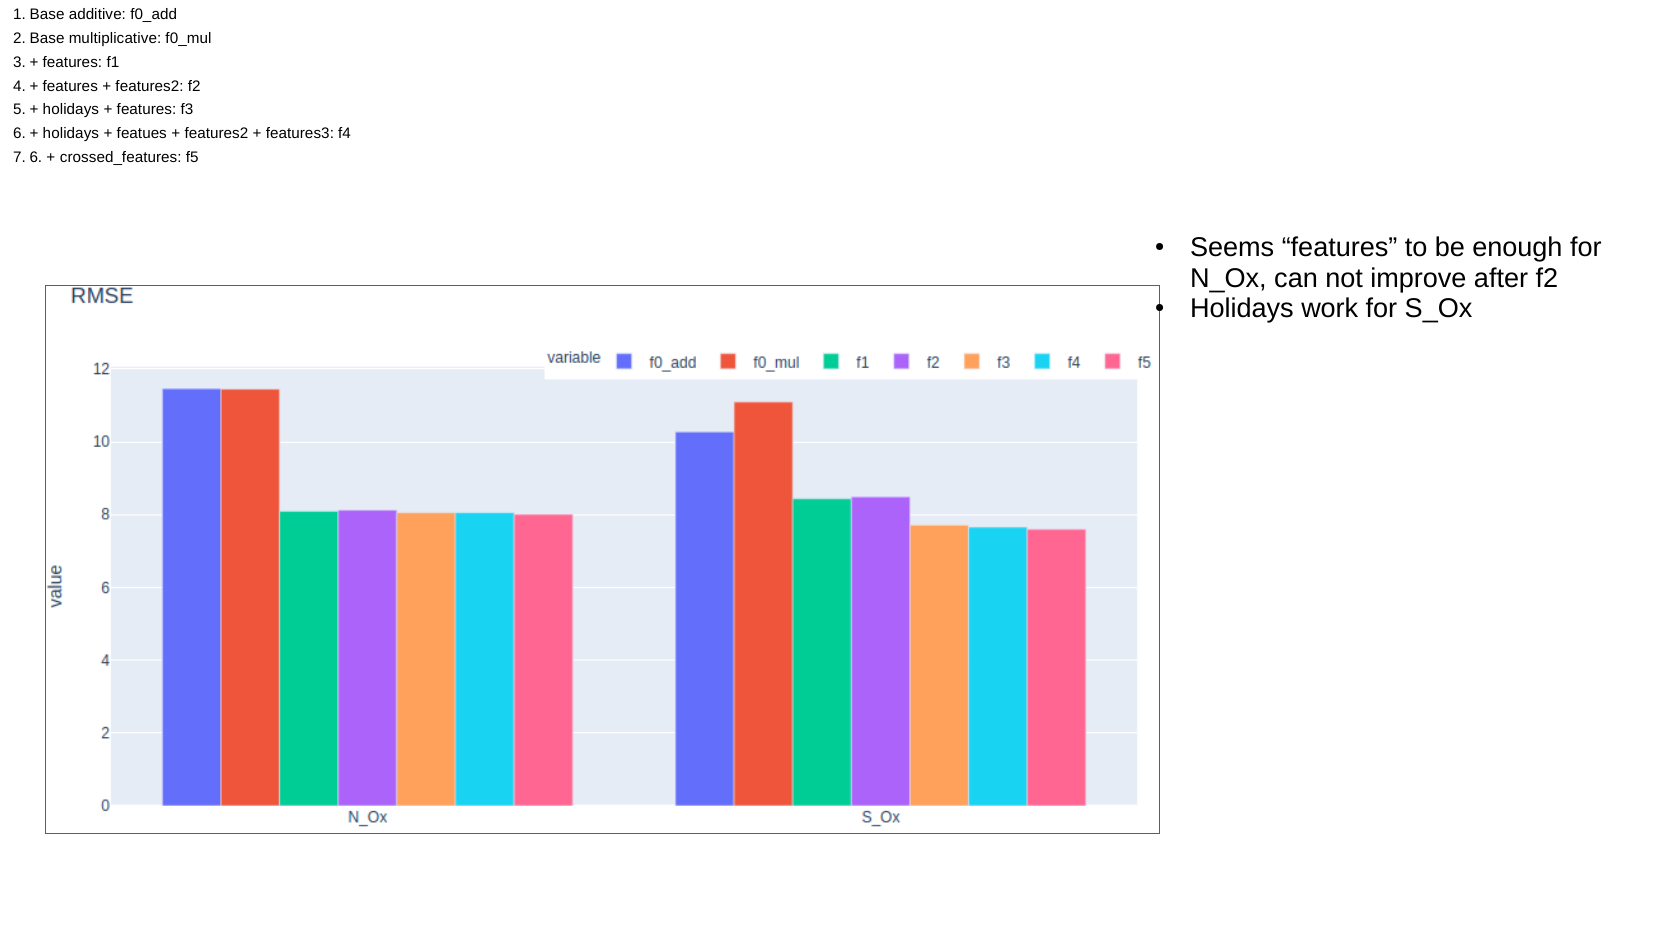

Base additive: f0_add
 Base multiplicative: f0_mul
 + features: f1
 + features + features2: f2
 + holidays + features: f3
 + holidays + featues + features2 + features3: f4
 6. + crossed_features: f5
#
Seems “features” to be enough for N_Ox, can not improve after f2
Holidays work for S_Ox